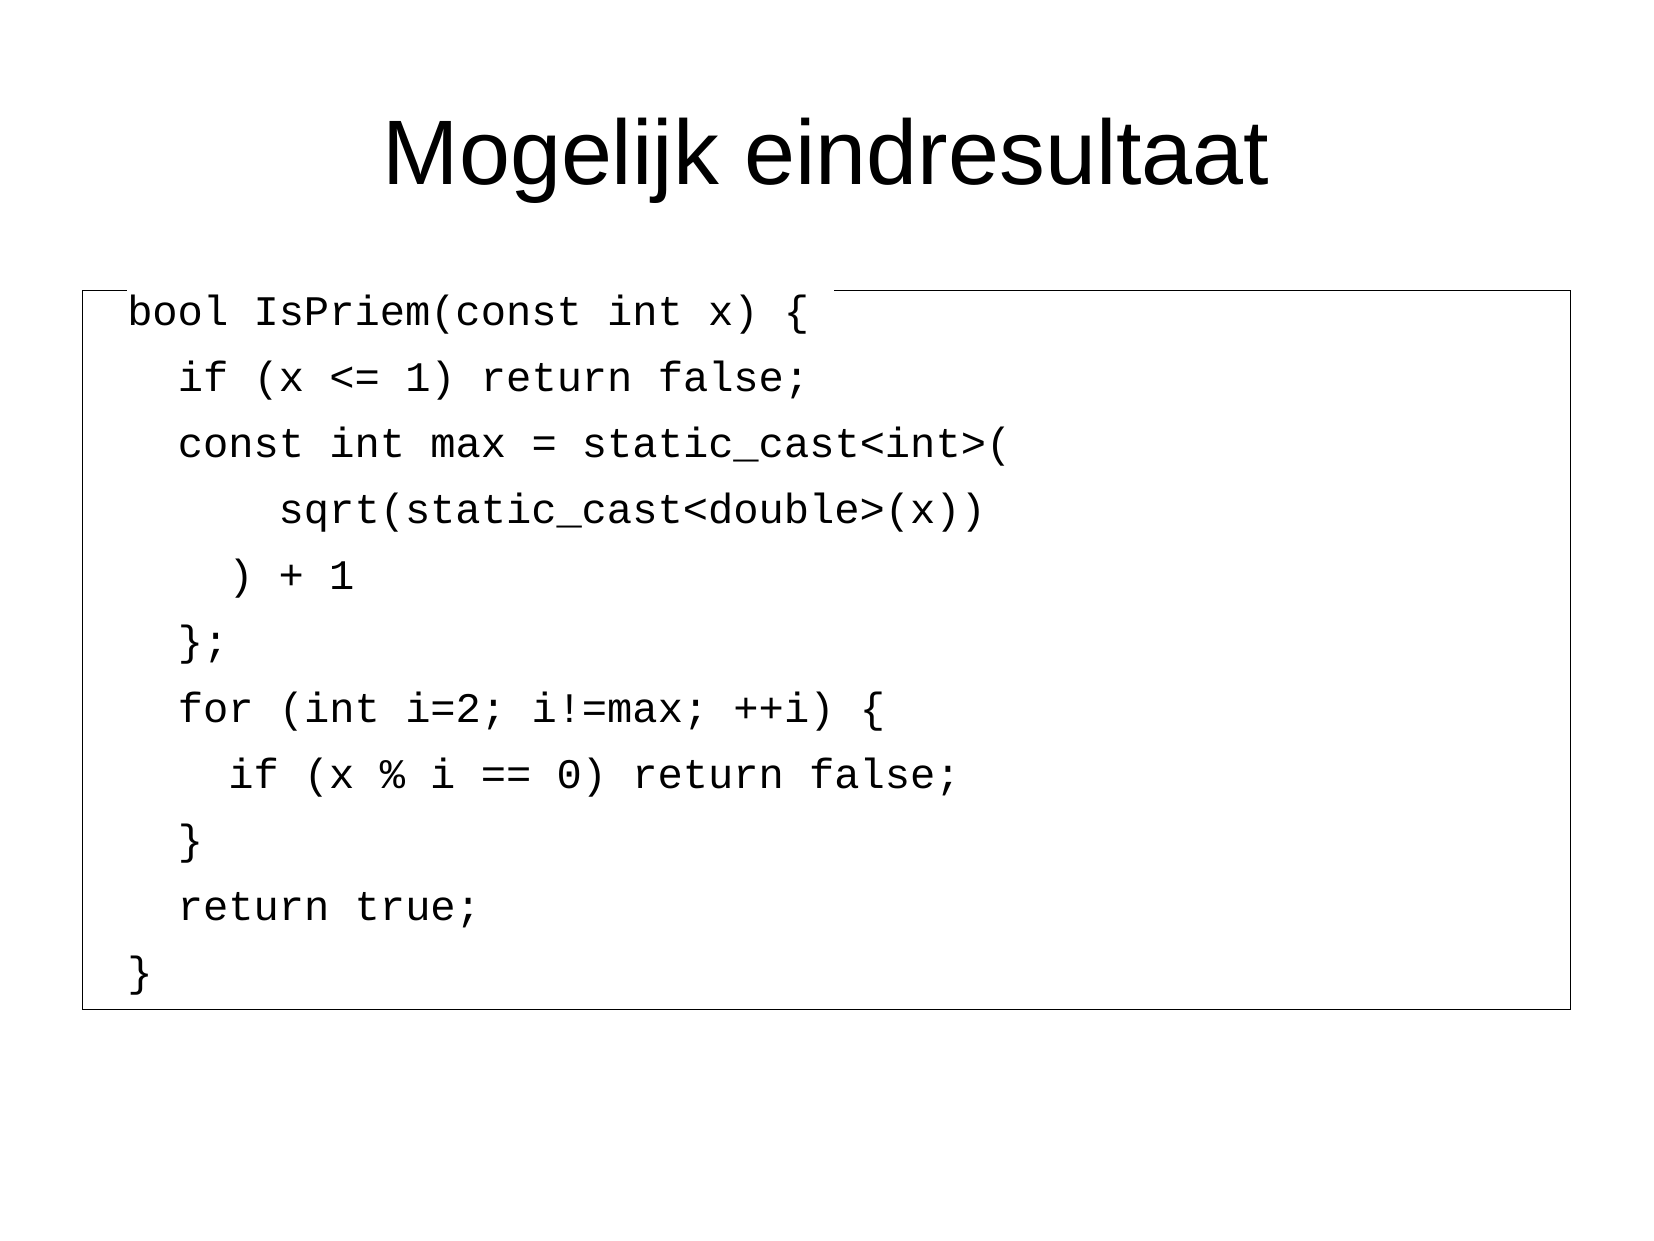

# Mogelijk eindresultaat
bool IsPriem(const int x) {
 if (x <= 1) return false;
 const int max = static_cast<int>(
 sqrt(static_cast<double>(x))
 ) + 1
 };
 for (int i=2; i!=max; ++i) {
 if (x % i == 0) return false;
 }
 return true;
}